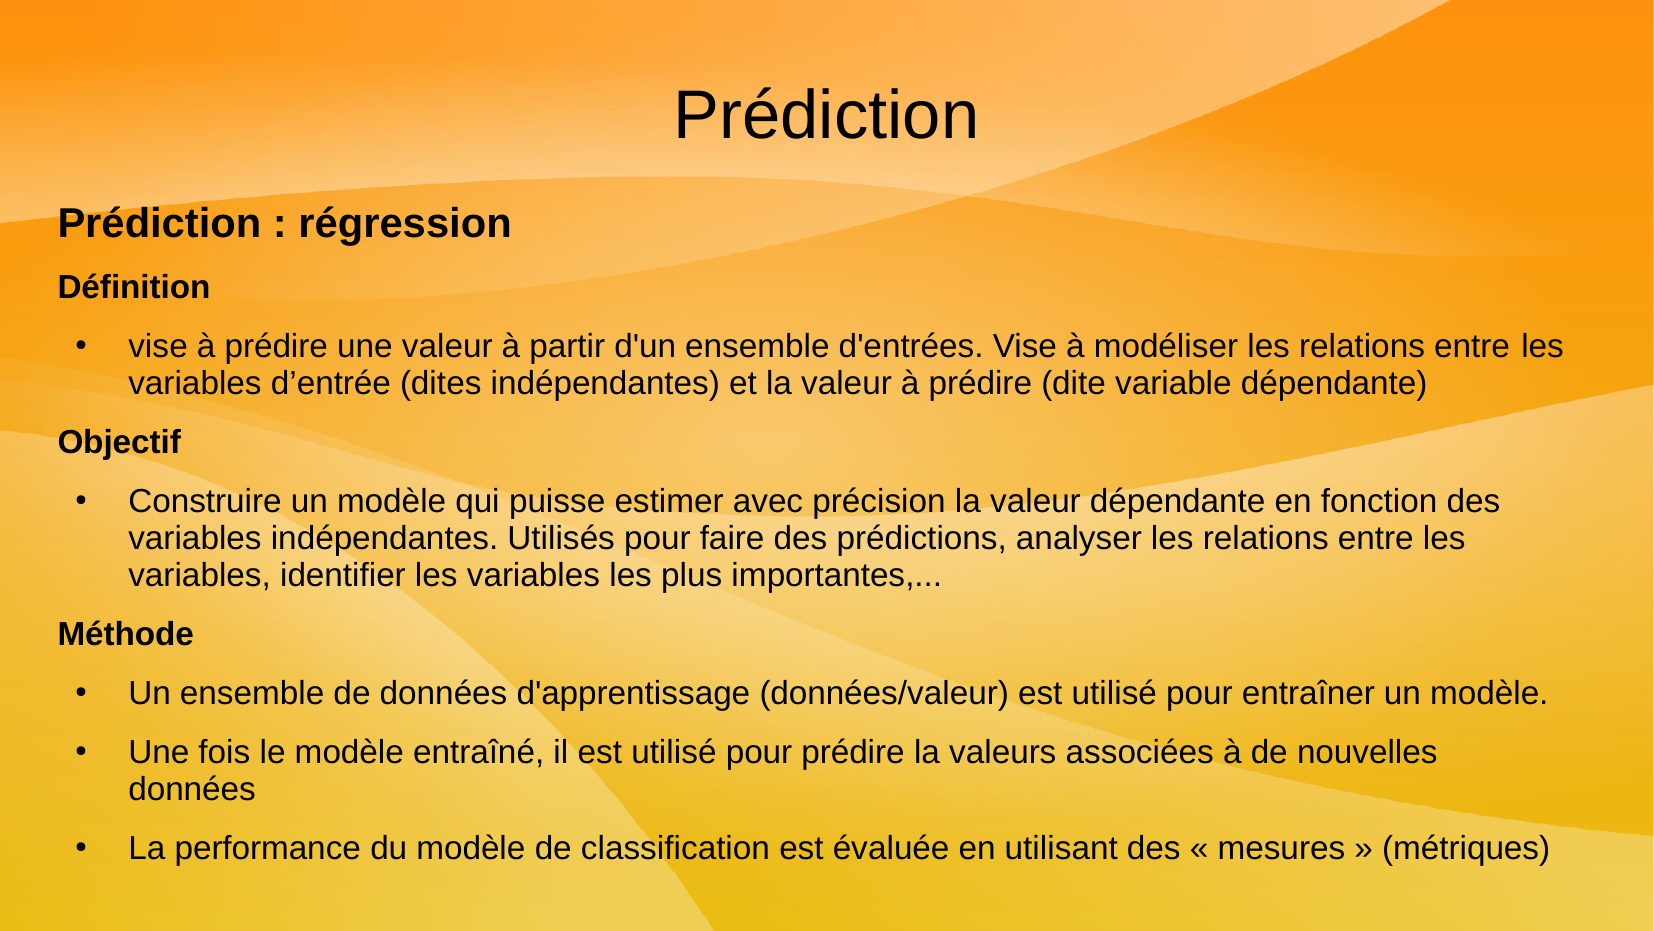

# Prédiction
Prédiction : régression
Définition
vise à prédire une valeur à partir d'un ensemble d'entrées. Vise à modéliser les relations entre les variables d’entrée (dites indépendantes) et la valeur à prédire (dite variable dépendante)
Objectif
Construire un modèle qui puisse estimer avec précision la valeur dépendante en fonction des variables indépendantes. Utilisés pour faire des prédictions, analyser les relations entre les variables, identifier les variables les plus importantes,...
Méthode
Un ensemble de données d'apprentissage (données/valeur) est utilisé pour entraîner un modèle.
Une fois le modèle entraîné, il est utilisé pour prédire la valeurs associées à de nouvelles données
La performance du modèle de classification est évaluée en utilisant des « mesures » (métriques)